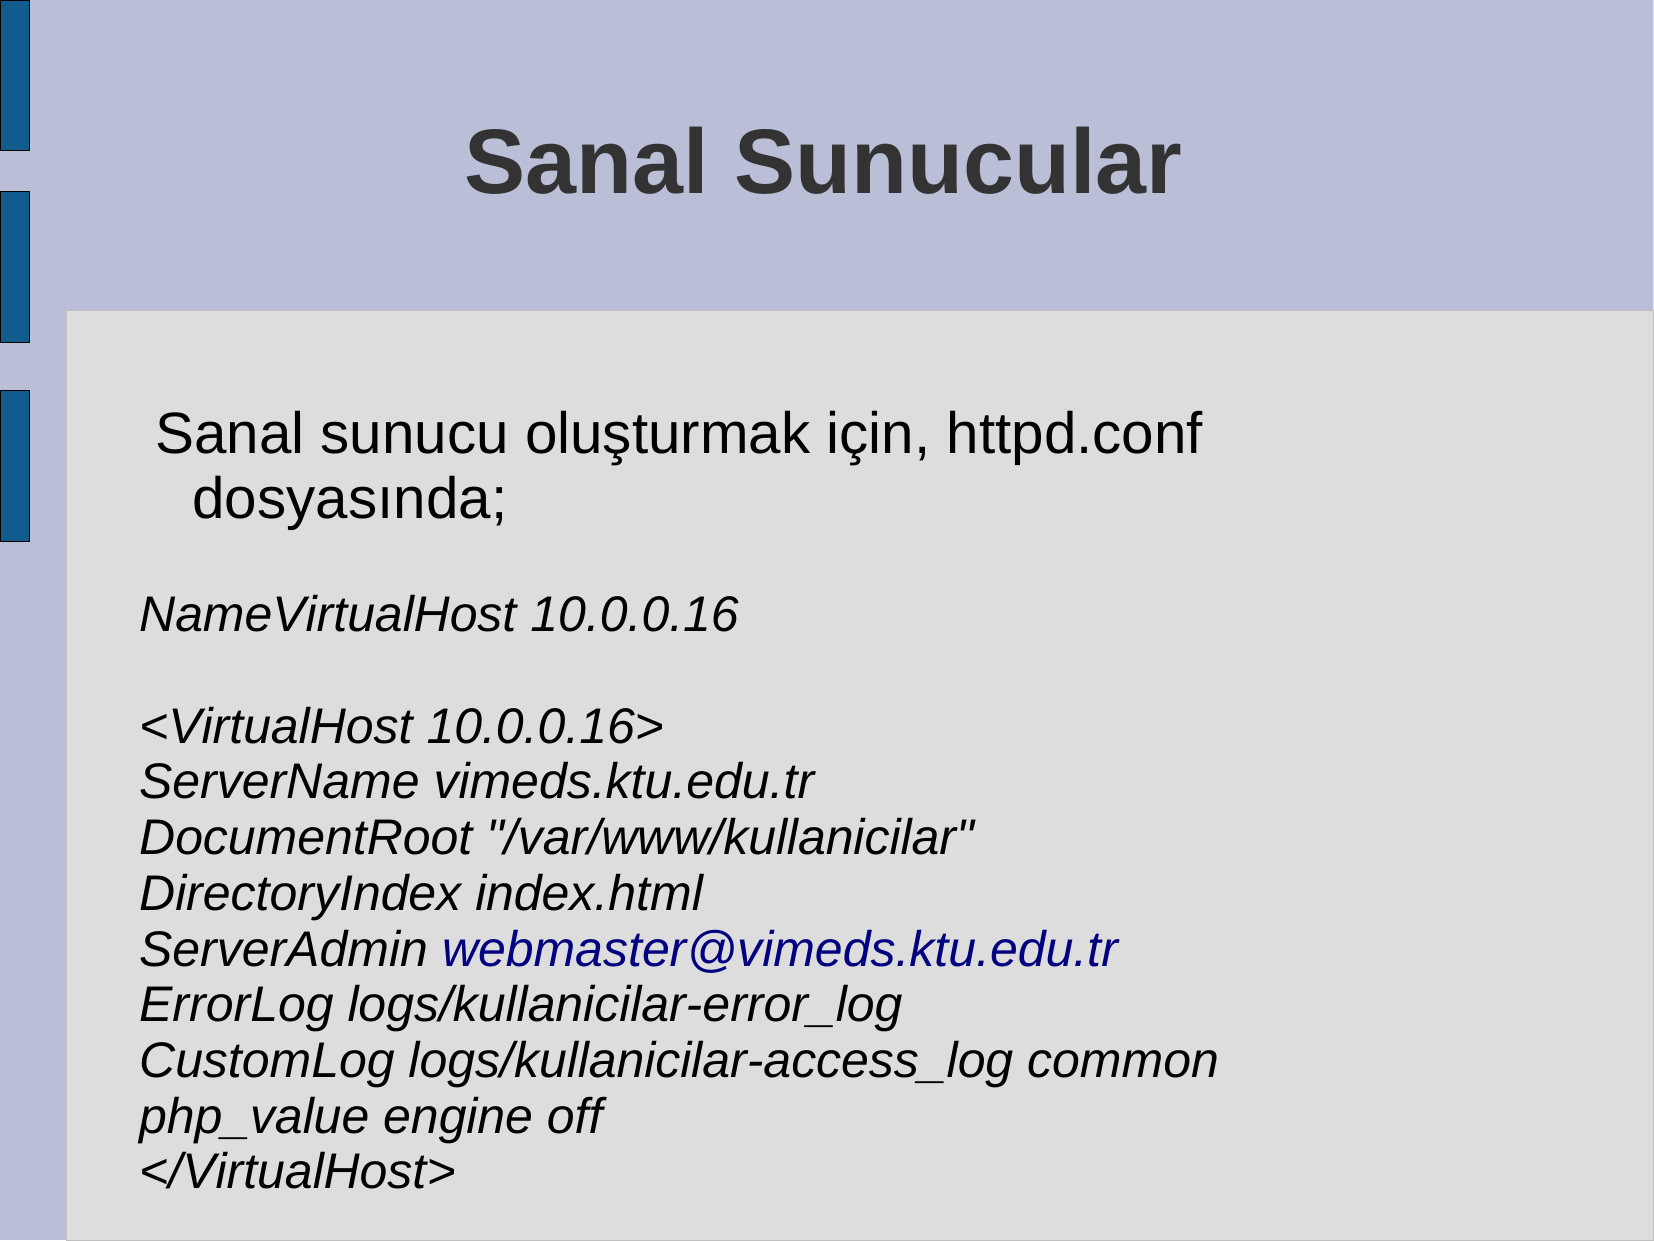

# Sanal Sunucular
 Sanal sunucu oluşturmak için, httpd.conf dosyasında;
NameVirtualHost 10.0.0.16
<VirtualHost 10.0.0.16>
ServerName vimeds.ktu.edu.tr
DocumentRoot "/var/www/kullanicilar"
DirectoryIndex index.html
ServerAdmin webmaster@vimeds.ktu.edu.tr
ErrorLog logs/kullanicilar-error_log
CustomLog logs/kullanicilar-access_log common
php_value engine off
</VirtualHost>